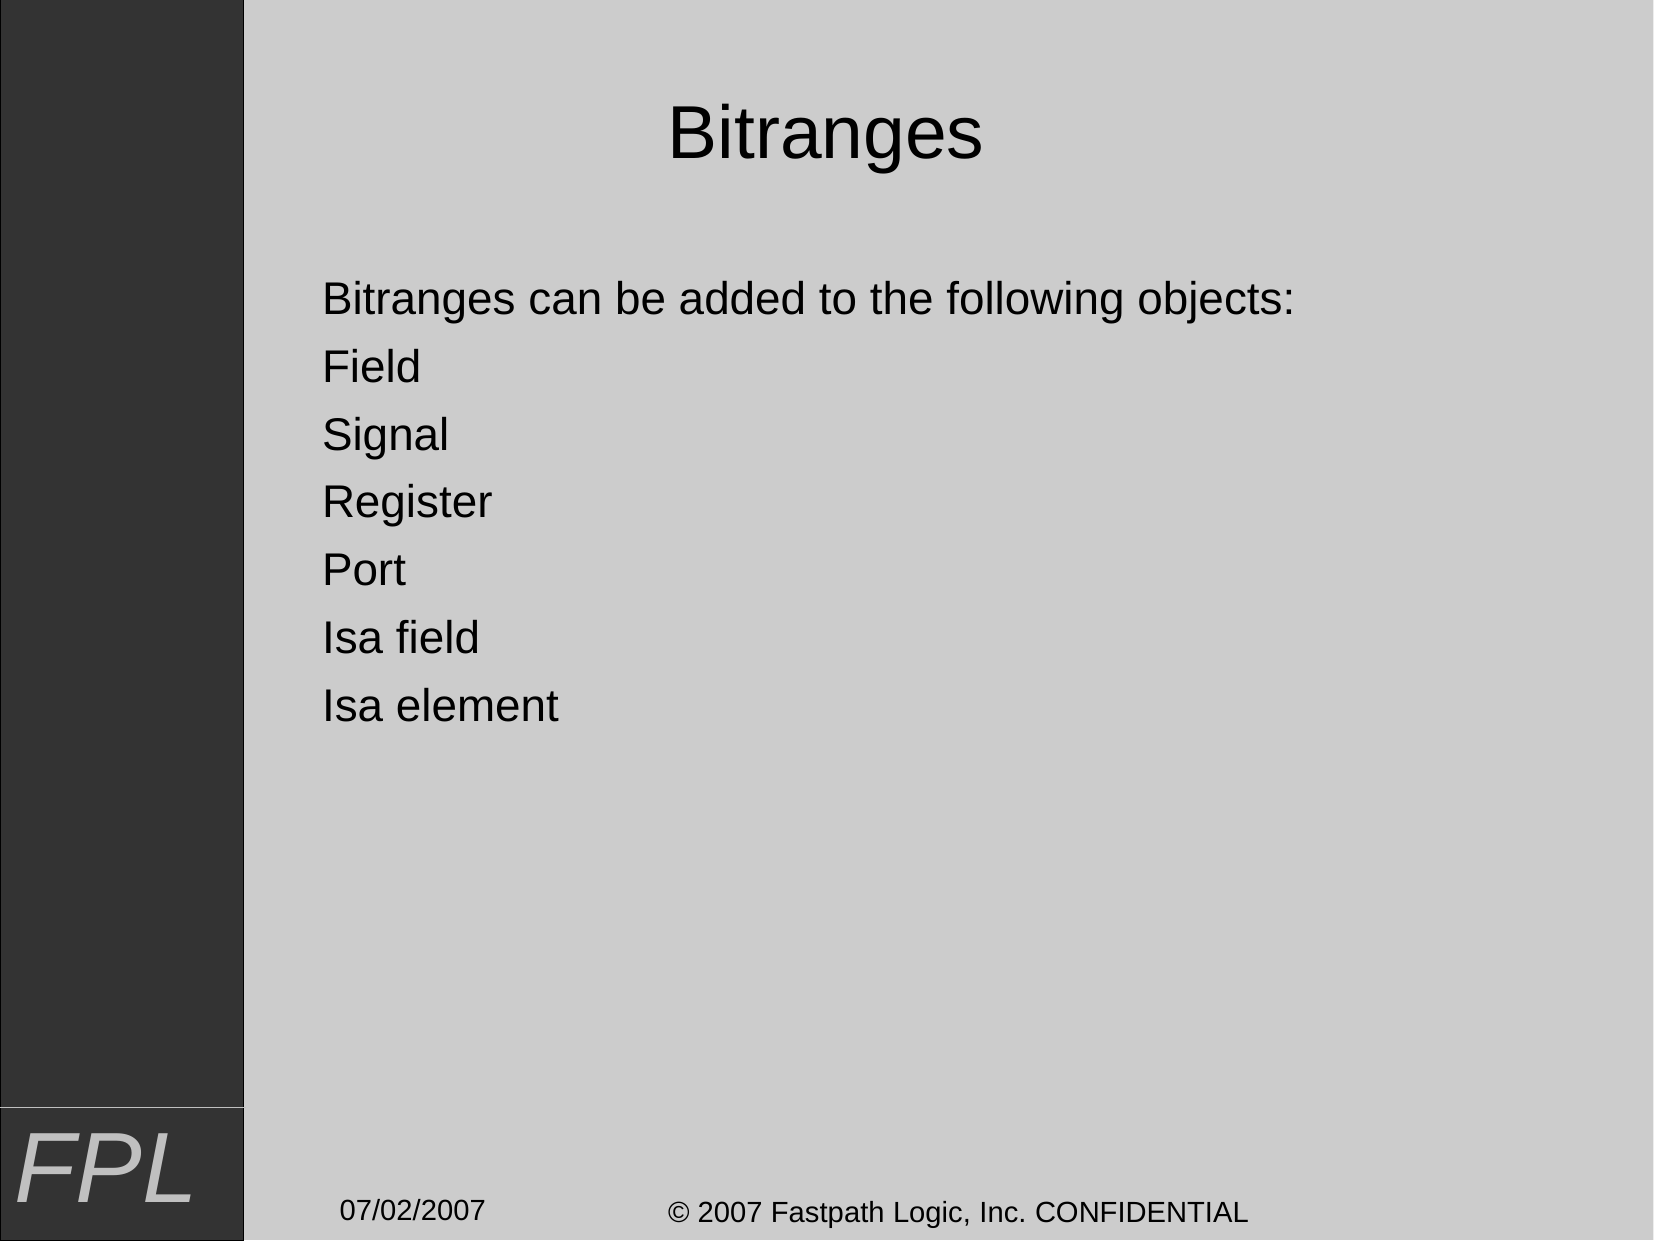

# Bitranges
Bitranges can be added to the following objects:
Field
Signal
Register
Port
Isa field
Isa element
07/02/2007
© 2007 FASTPATH LOGIC INC.